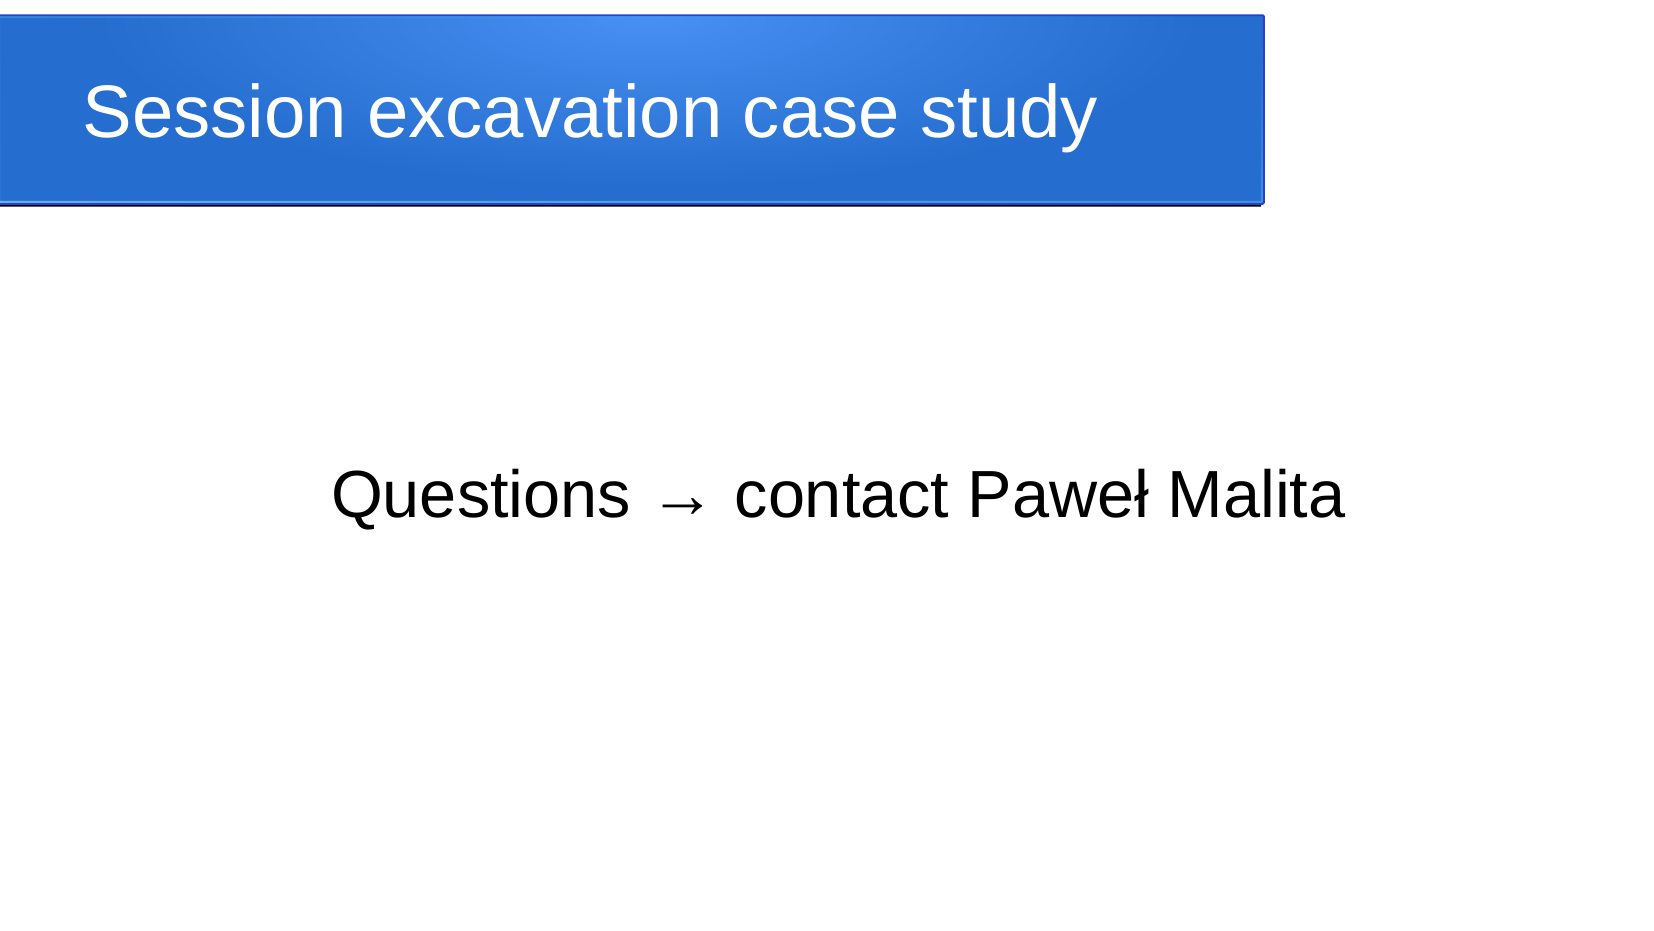

# Session excavation case study
Questions → contact Paweł Malita